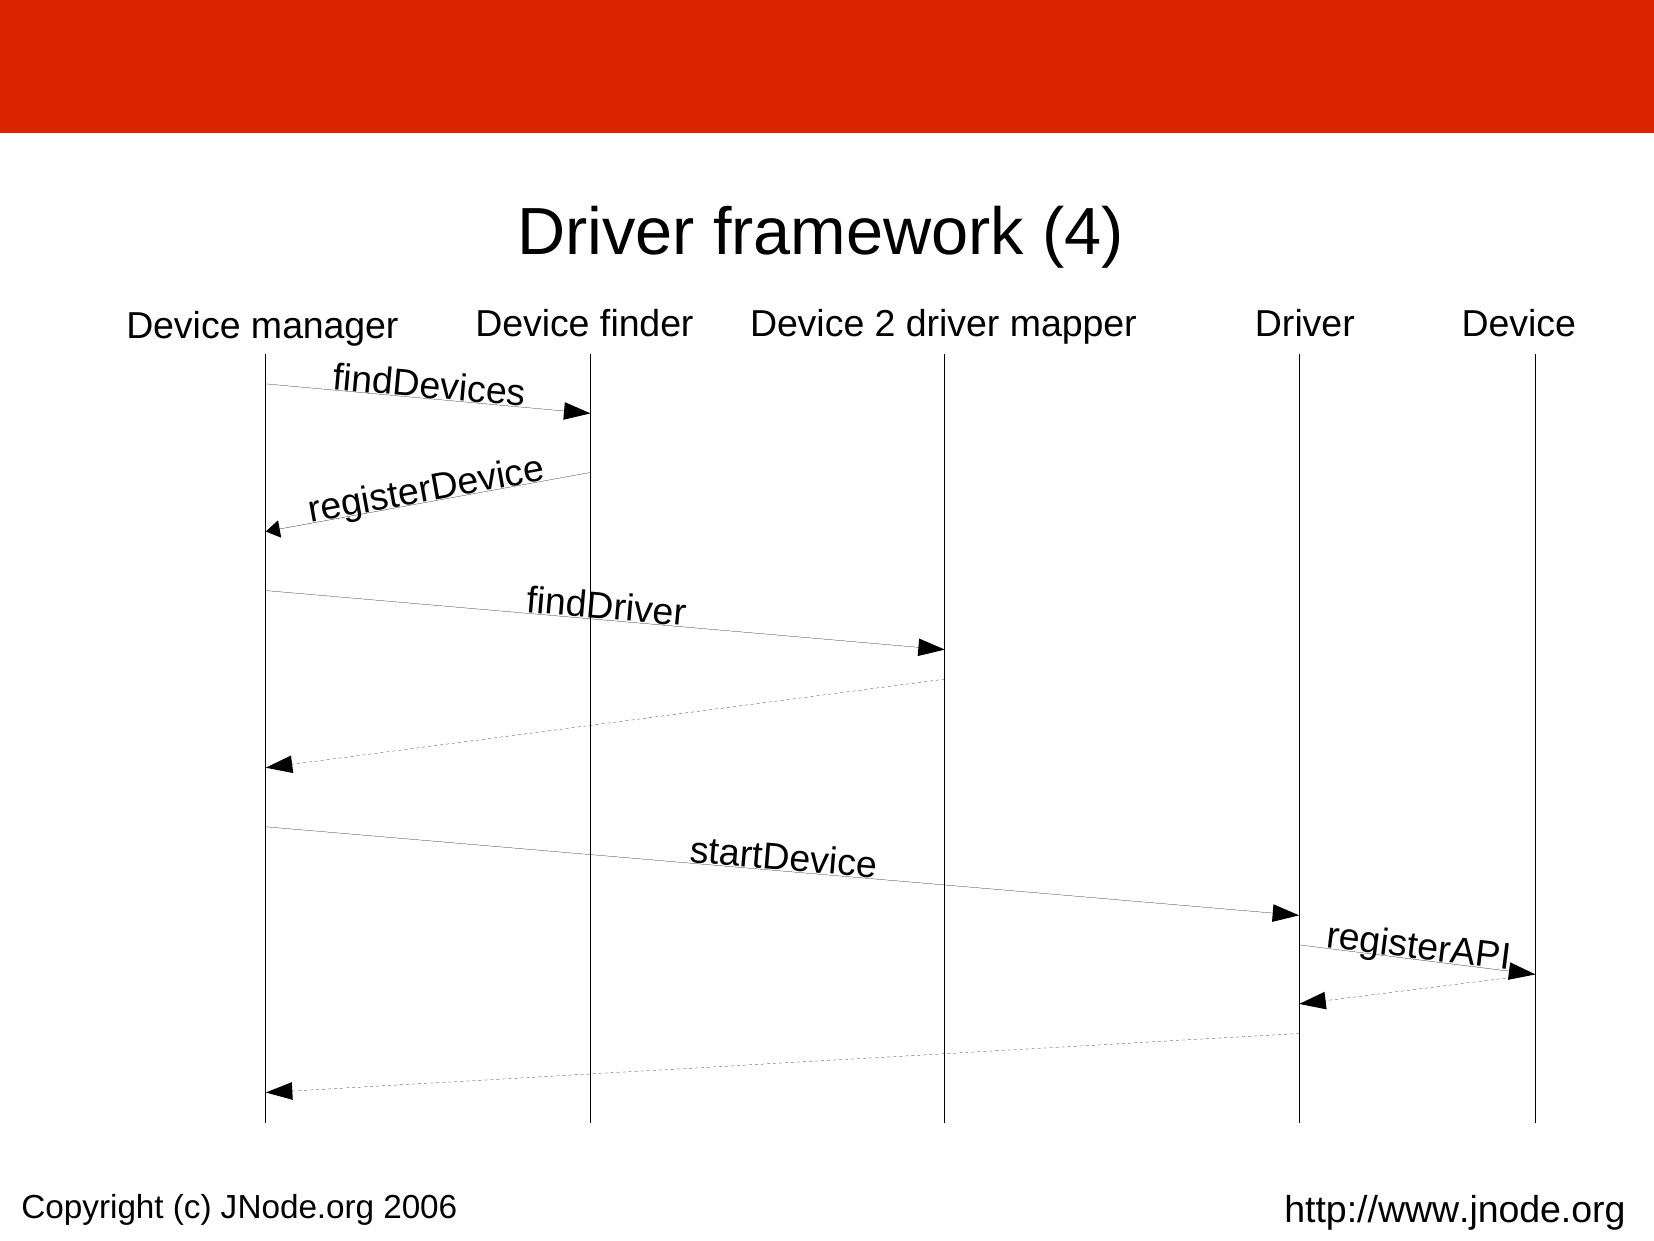

# Driver framework (4)
Device finder
Device 2 driver mapper
Driver
Device
Device manager
findDevices
registerDevice
findDriver
startDevice
registerAPI